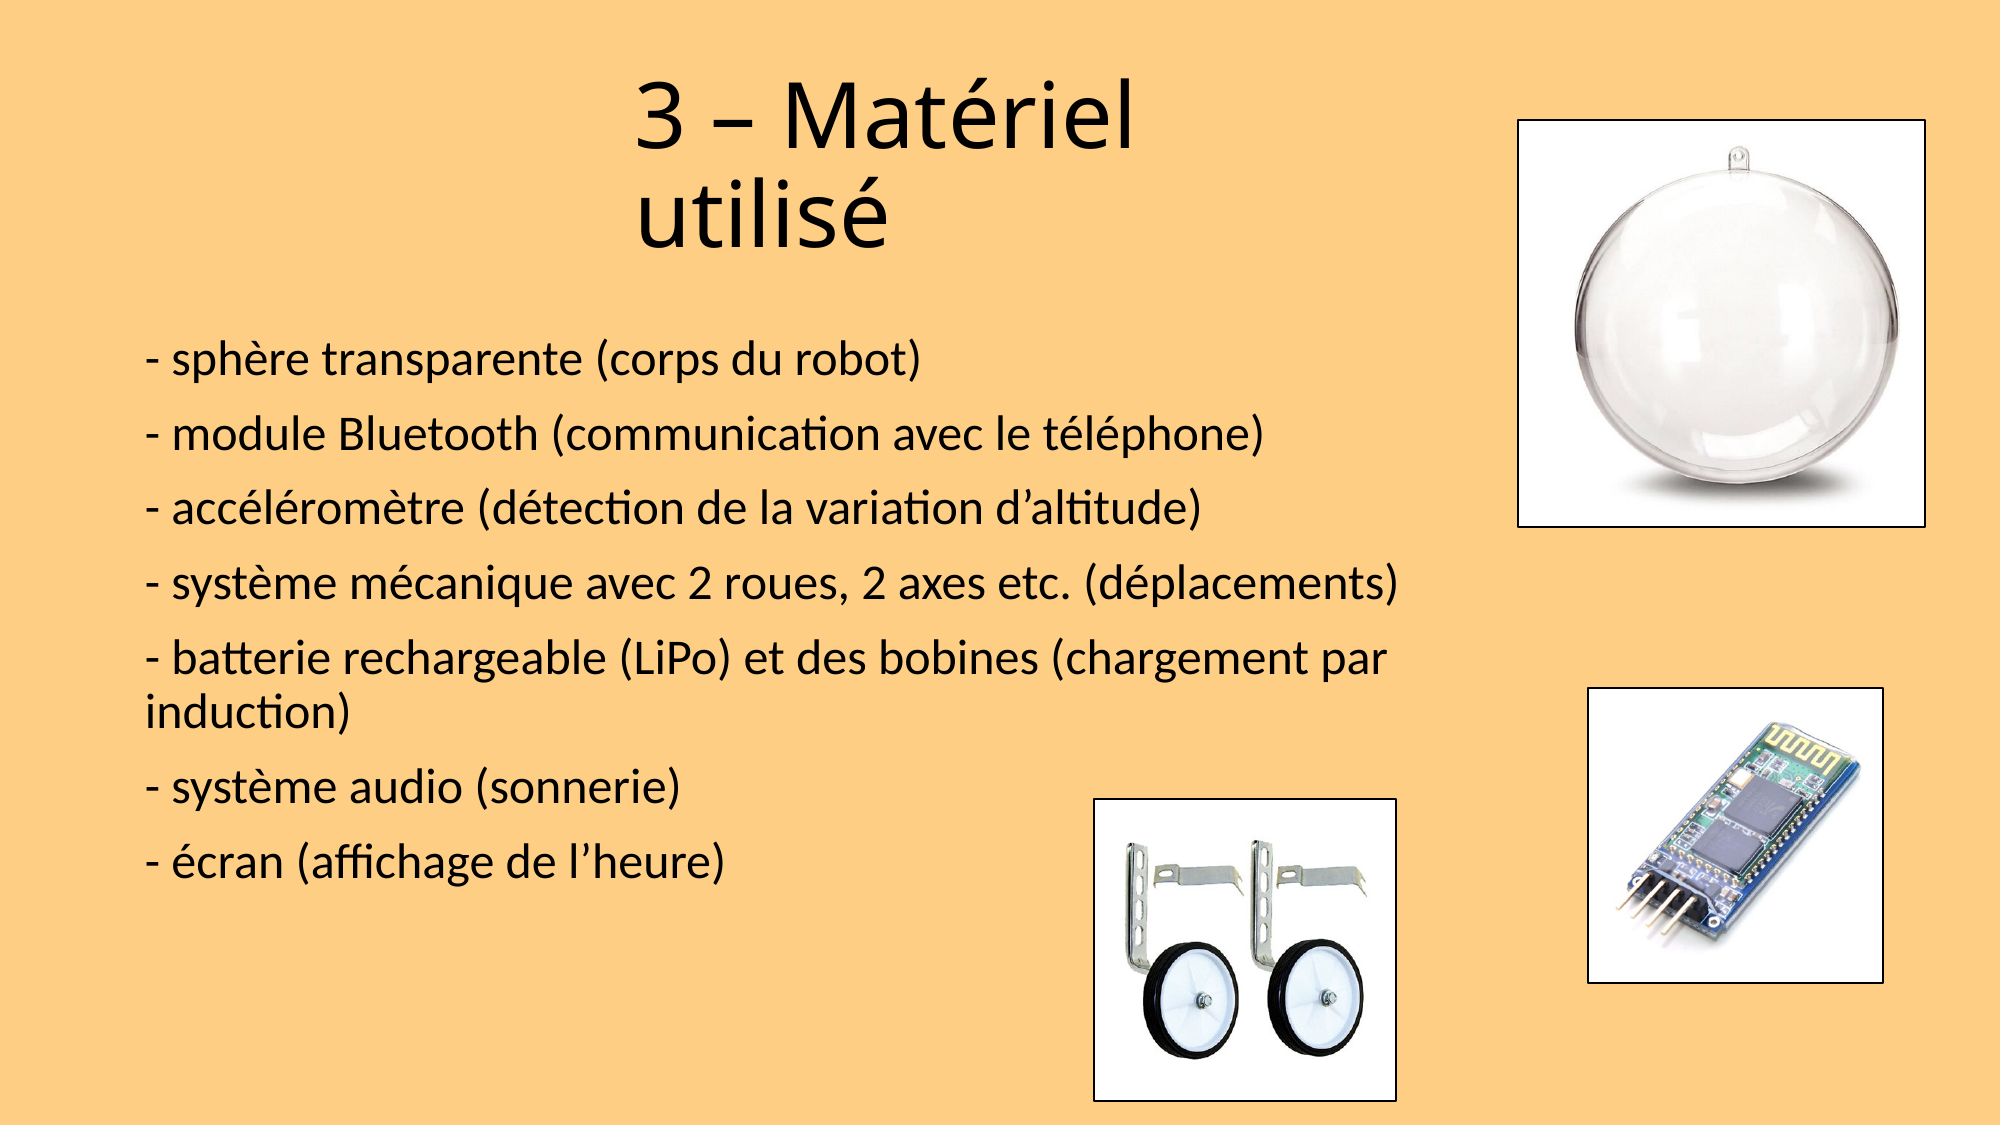

# 3 – Matériel utilisé
- sphère transparente (corps du robot)
- module Bluetooth (communication avec le téléphone)
- accéléromètre (détection de la variation d’altitude)
- système mécanique avec 2 roues, 2 axes etc. (déplacements)
- batterie rechargeable (LiPo) et des bobines (chargement par induction)
- système audio (sonnerie)
- écran (affichage de l’heure)